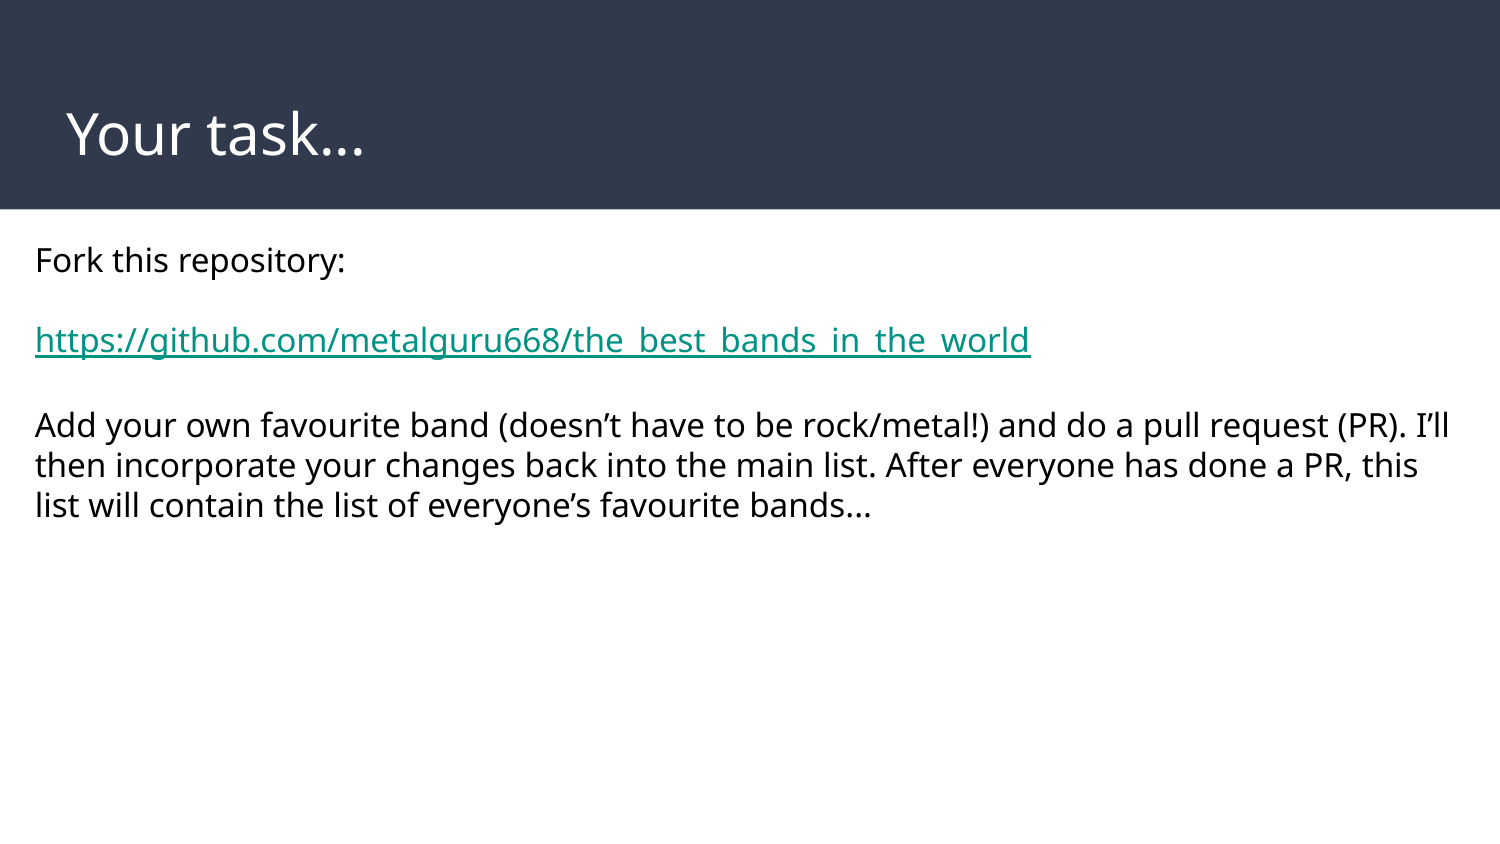

# Your task...
Fork this repository:
https://github.com/metalguru668/the_best_bands_in_the_world
Add your own favourite band (doesn’t have to be rock/metal!) and do a pull request (PR). I’ll then incorporate your changes back into the main list. After everyone has done a PR, this list will contain the list of everyone’s favourite bands...